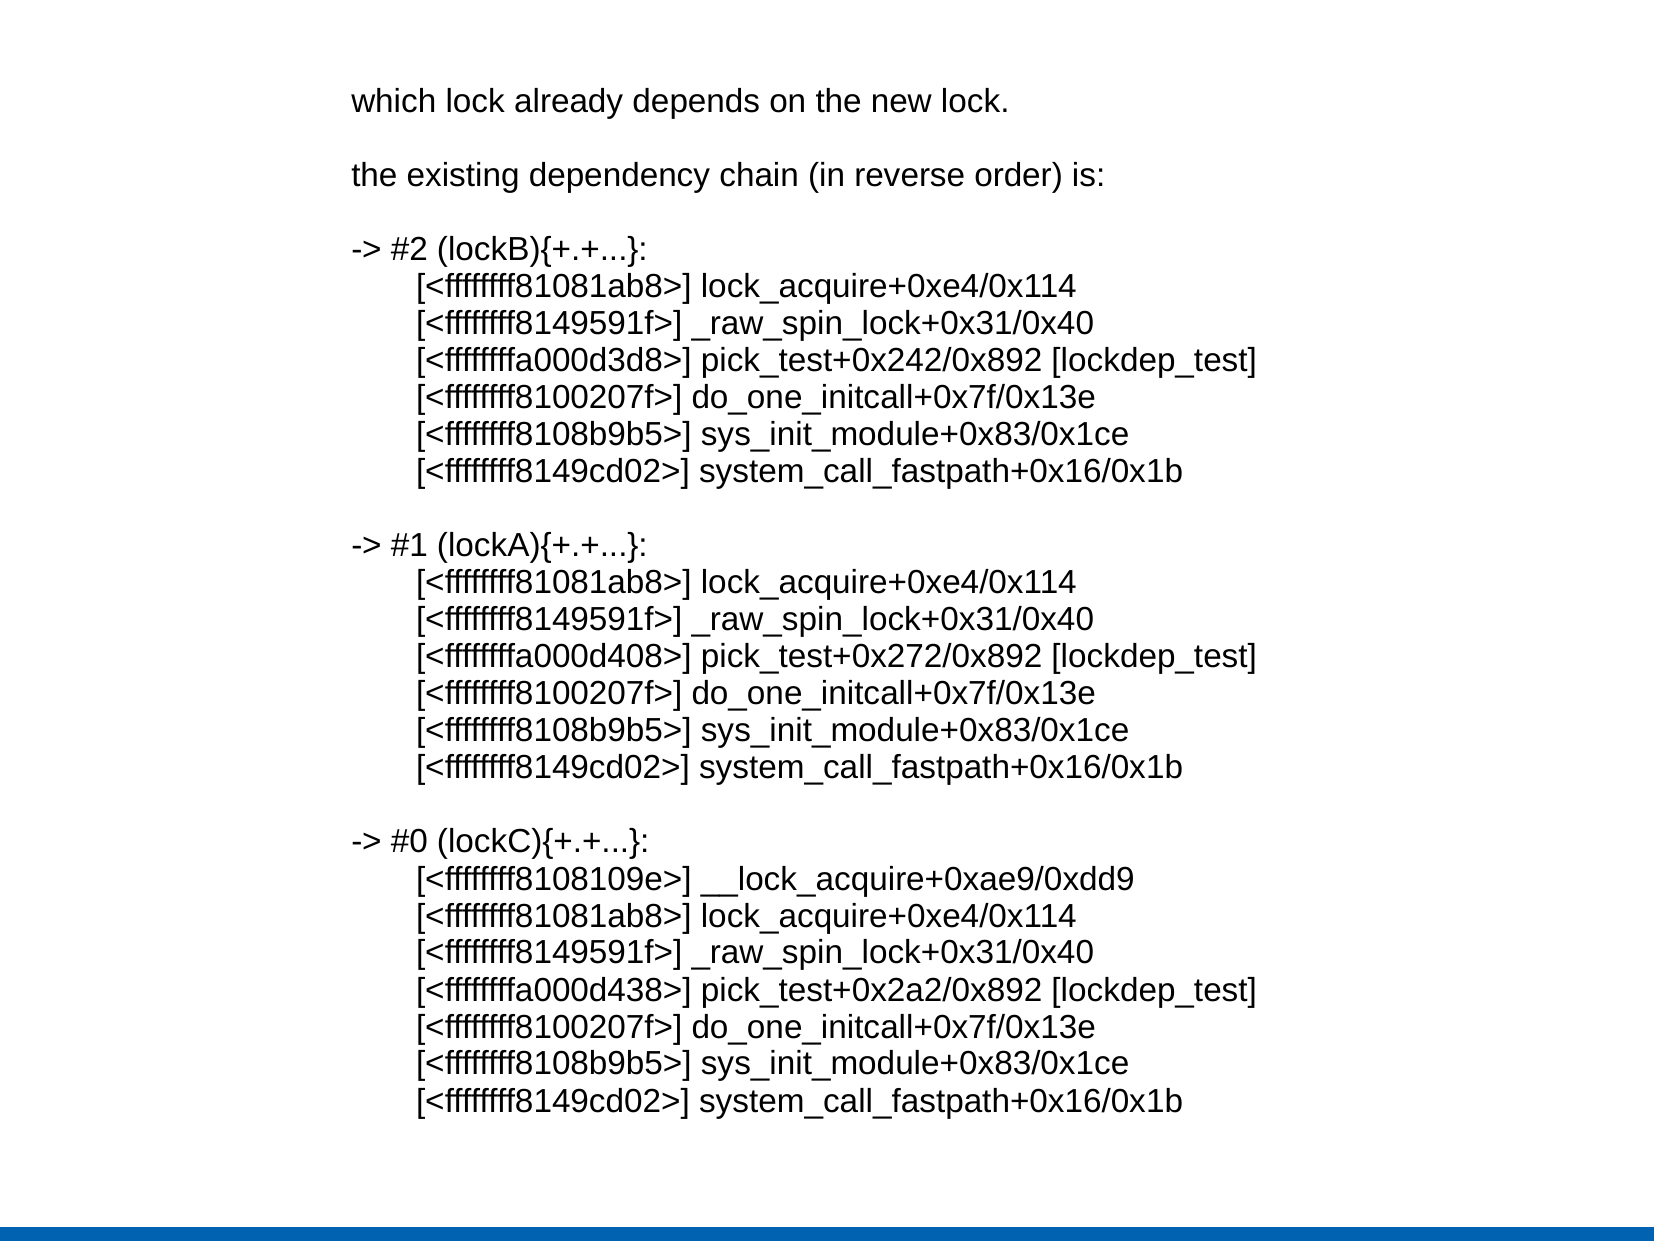

which lock already depends on the new lock.
the existing dependency chain (in reverse order) is:
-> #2 (lockB){+.+...}:
 [<ffffffff81081ab8>] lock_acquire+0xe4/0x114
 [<ffffffff8149591f>] _raw_spin_lock+0x31/0x40
 [<ffffffffa000d3d8>] pick_test+0x242/0x892 [lockdep_test]
 [<ffffffff8100207f>] do_one_initcall+0x7f/0x13e
 [<ffffffff8108b9b5>] sys_init_module+0x83/0x1ce
 [<ffffffff8149cd02>] system_call_fastpath+0x16/0x1b
-> #1 (lockA){+.+...}:
 [<ffffffff81081ab8>] lock_acquire+0xe4/0x114
 [<ffffffff8149591f>] _raw_spin_lock+0x31/0x40
 [<ffffffffa000d408>] pick_test+0x272/0x892 [lockdep_test]
 [<ffffffff8100207f>] do_one_initcall+0x7f/0x13e
 [<ffffffff8108b9b5>] sys_init_module+0x83/0x1ce
 [<ffffffff8149cd02>] system_call_fastpath+0x16/0x1b
-> #0 (lockC){+.+...}:
 [<ffffffff8108109e>] __lock_acquire+0xae9/0xdd9
 [<ffffffff81081ab8>] lock_acquire+0xe4/0x114
 [<ffffffff8149591f>] _raw_spin_lock+0x31/0x40
 [<ffffffffa000d438>] pick_test+0x2a2/0x892 [lockdep_test]
 [<ffffffff8100207f>] do_one_initcall+0x7f/0x13e
 [<ffffffff8108b9b5>] sys_init_module+0x83/0x1ce
 [<ffffffff8149cd02>] system_call_fastpath+0x16/0x1b